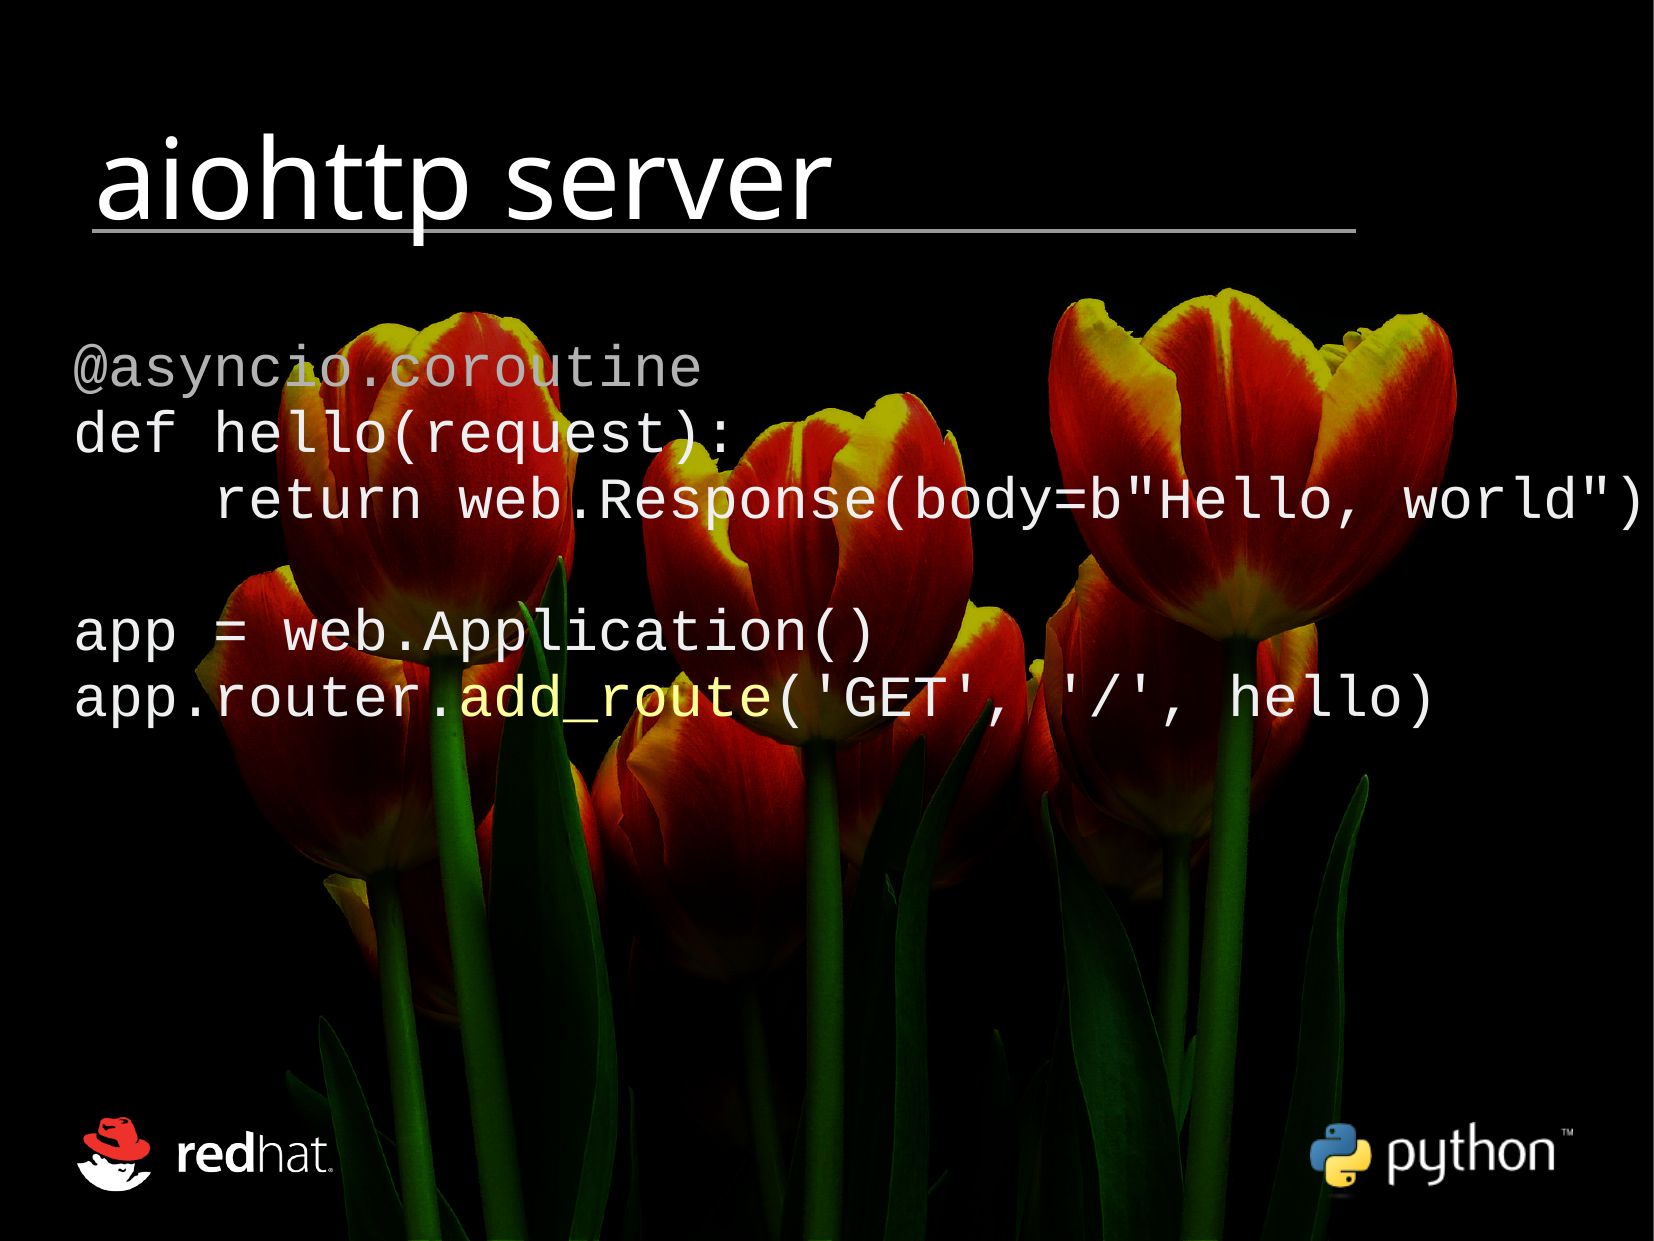

aiohttp server
# @asyncio.coroutine def hello(request): return web.Response(body=b"Hello, world") app = web.Application() app.router.add_route('GET', '/', hello)